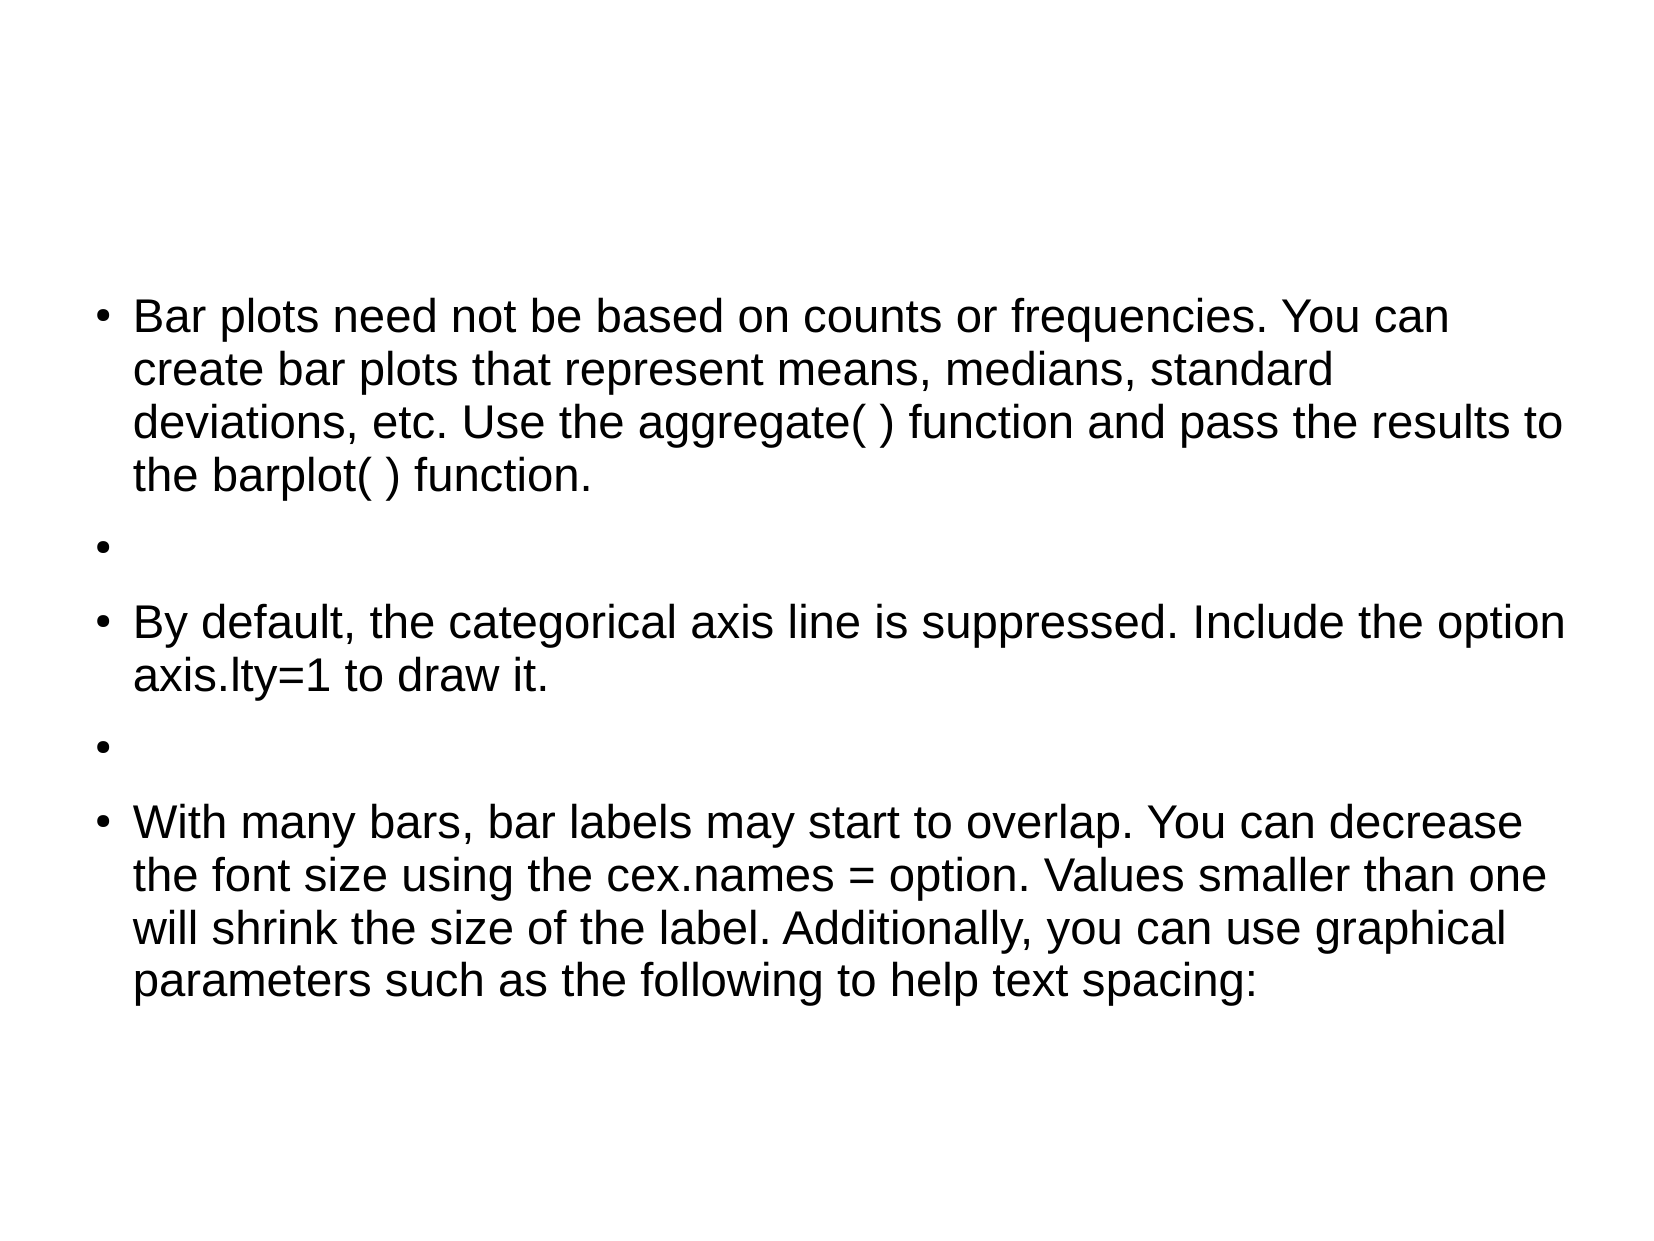

#
Bar plots need not be based on counts or frequencies. You can create bar plots that represent means, medians, standard deviations, etc. Use the aggregate( ) function and pass the results to the barplot( ) function.
By default, the categorical axis line is suppressed. Include the option axis.lty=1 to draw it.
With many bars, bar labels may start to overlap. You can decrease the font size using the cex.names = option. Values smaller than one will shrink the size of the label. Additionally, you can use graphical parameters such as the following to help text spacing: